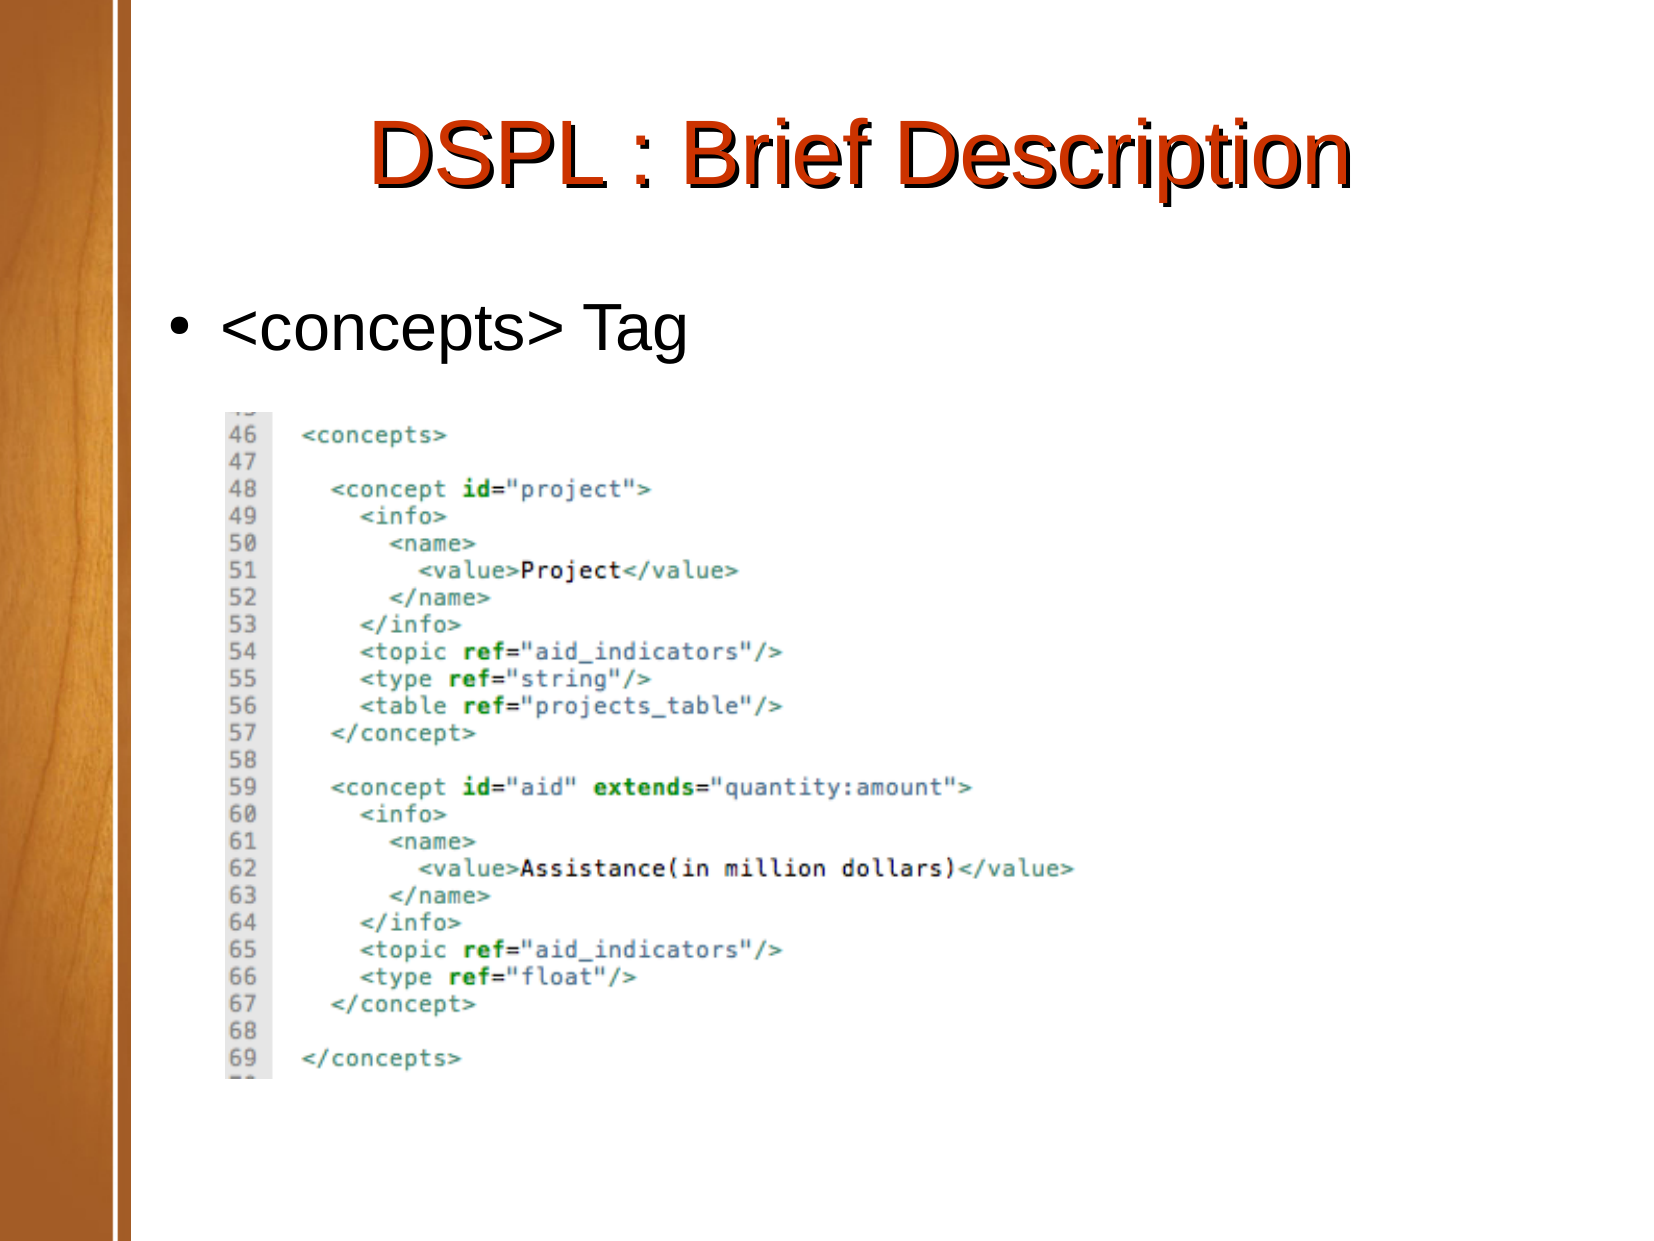

# DSPL : Brief Description
<concepts> Tag